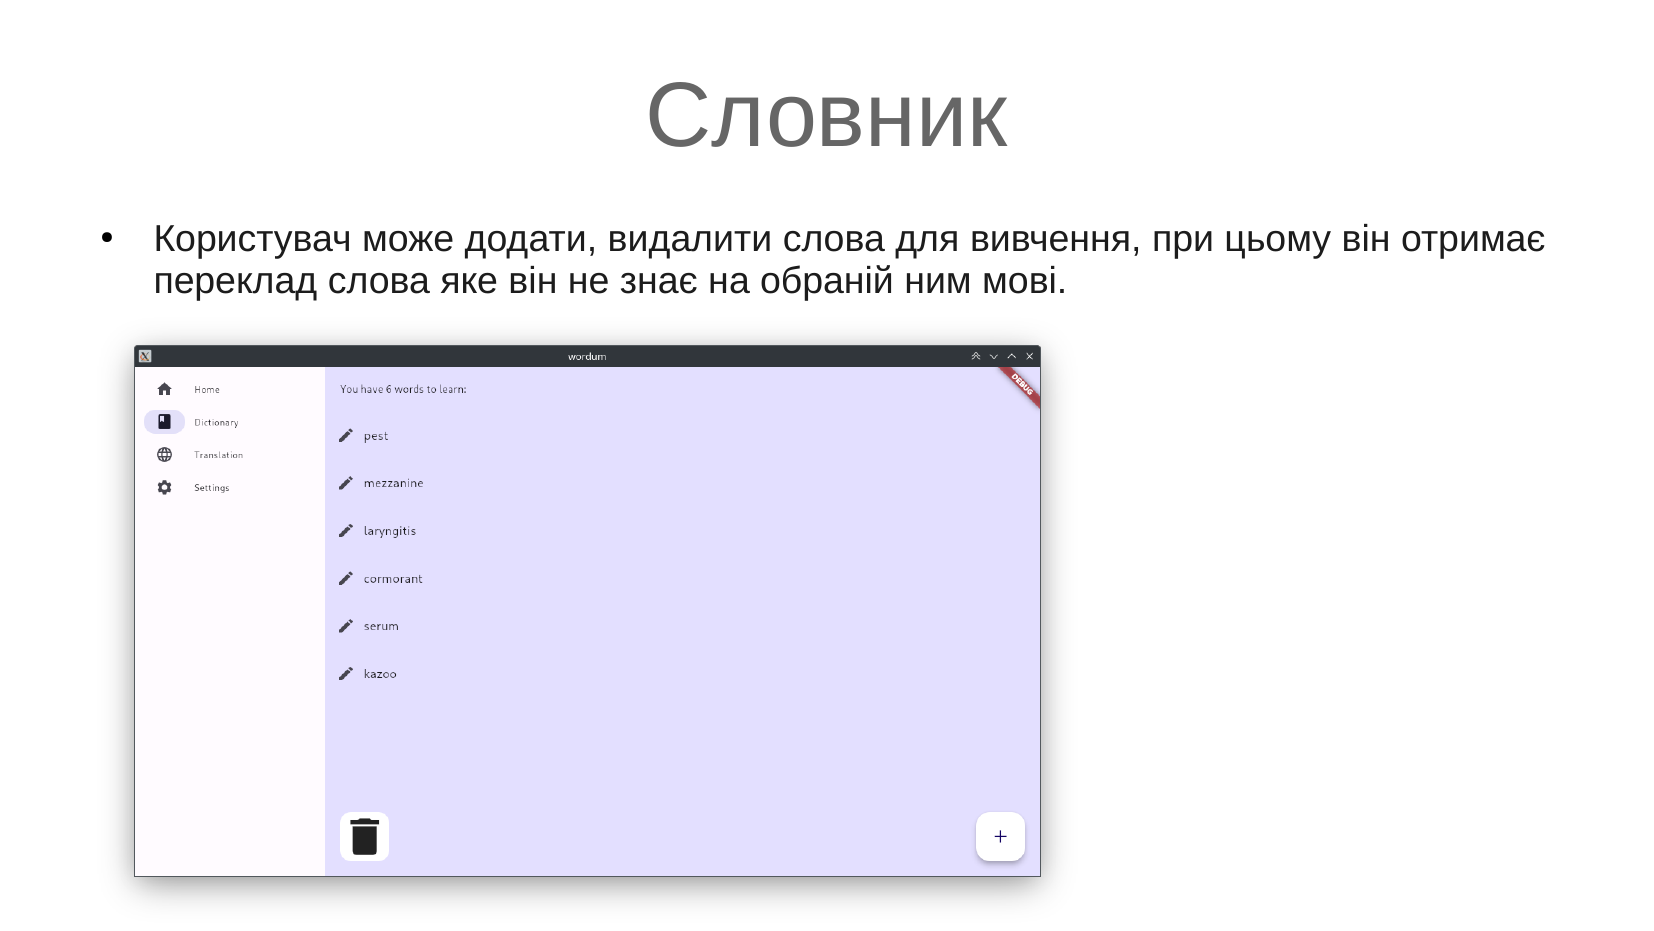

# Словник
Користувач може додати, видалити слова для вивчення, при цьому він отримає переклад слова яке він не знає на обраній ним мові.